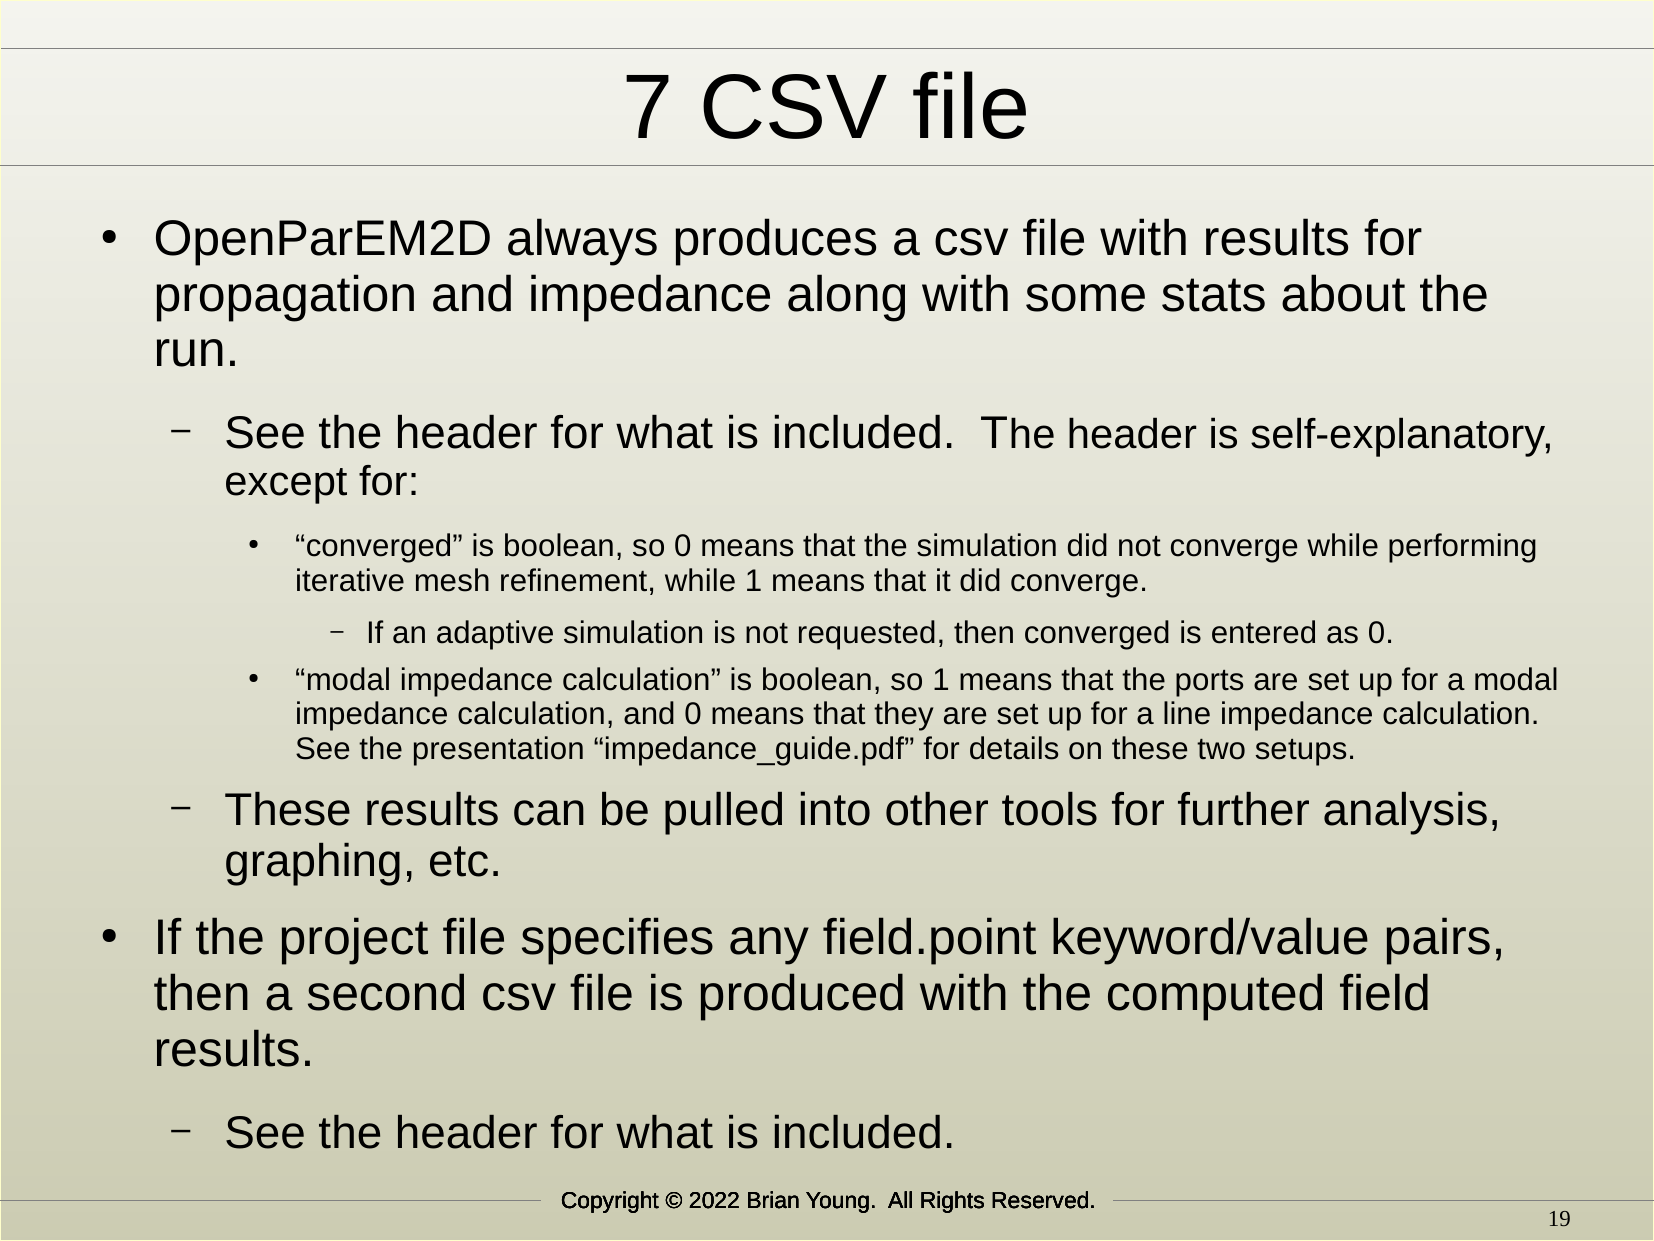

# 7 CSV file
OpenParEM2D always produces a csv file with results for propagation and impedance along with some stats about the run.
See the header for what is included. The header is self-explanatory, except for:
“converged” is boolean, so 0 means that the simulation did not converge while performing iterative mesh refinement, while 1 means that it did converge.
If an adaptive simulation is not requested, then converged is entered as 0.
“modal impedance calculation” is boolean, so 1 means that the ports are set up for a modal impedance calculation, and 0 means that they are set up for a line impedance calculation. See the presentation “impedance_guide.pdf” for details on these two setups.
These results can be pulled into other tools for further analysis, graphing, etc.
If the project file specifies any field.point keyword/value pairs, then a second csv file is produced with the computed field results.
See the header for what is included.
19